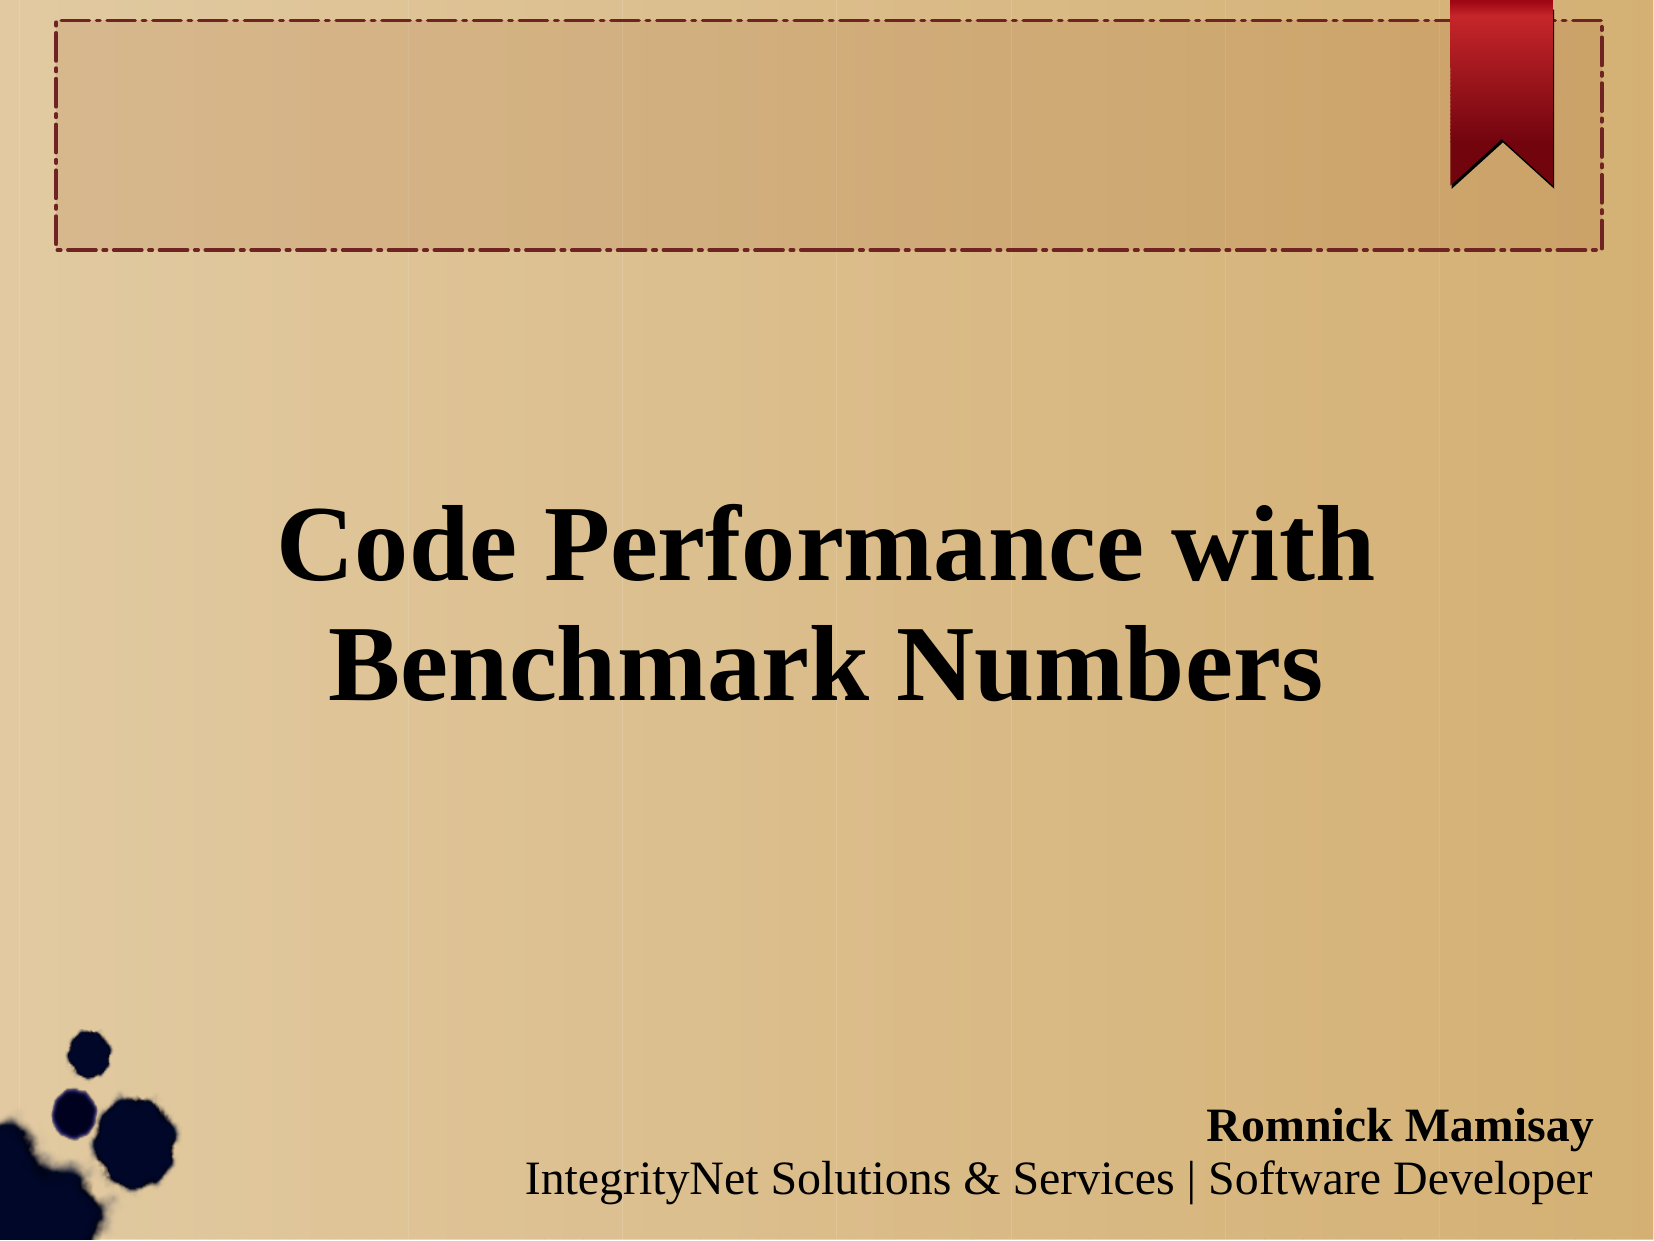

Code Performance with
Benchmark Numbers
# Romnick Mamisay
IntegrityNet Solutions & Services | Software Developer